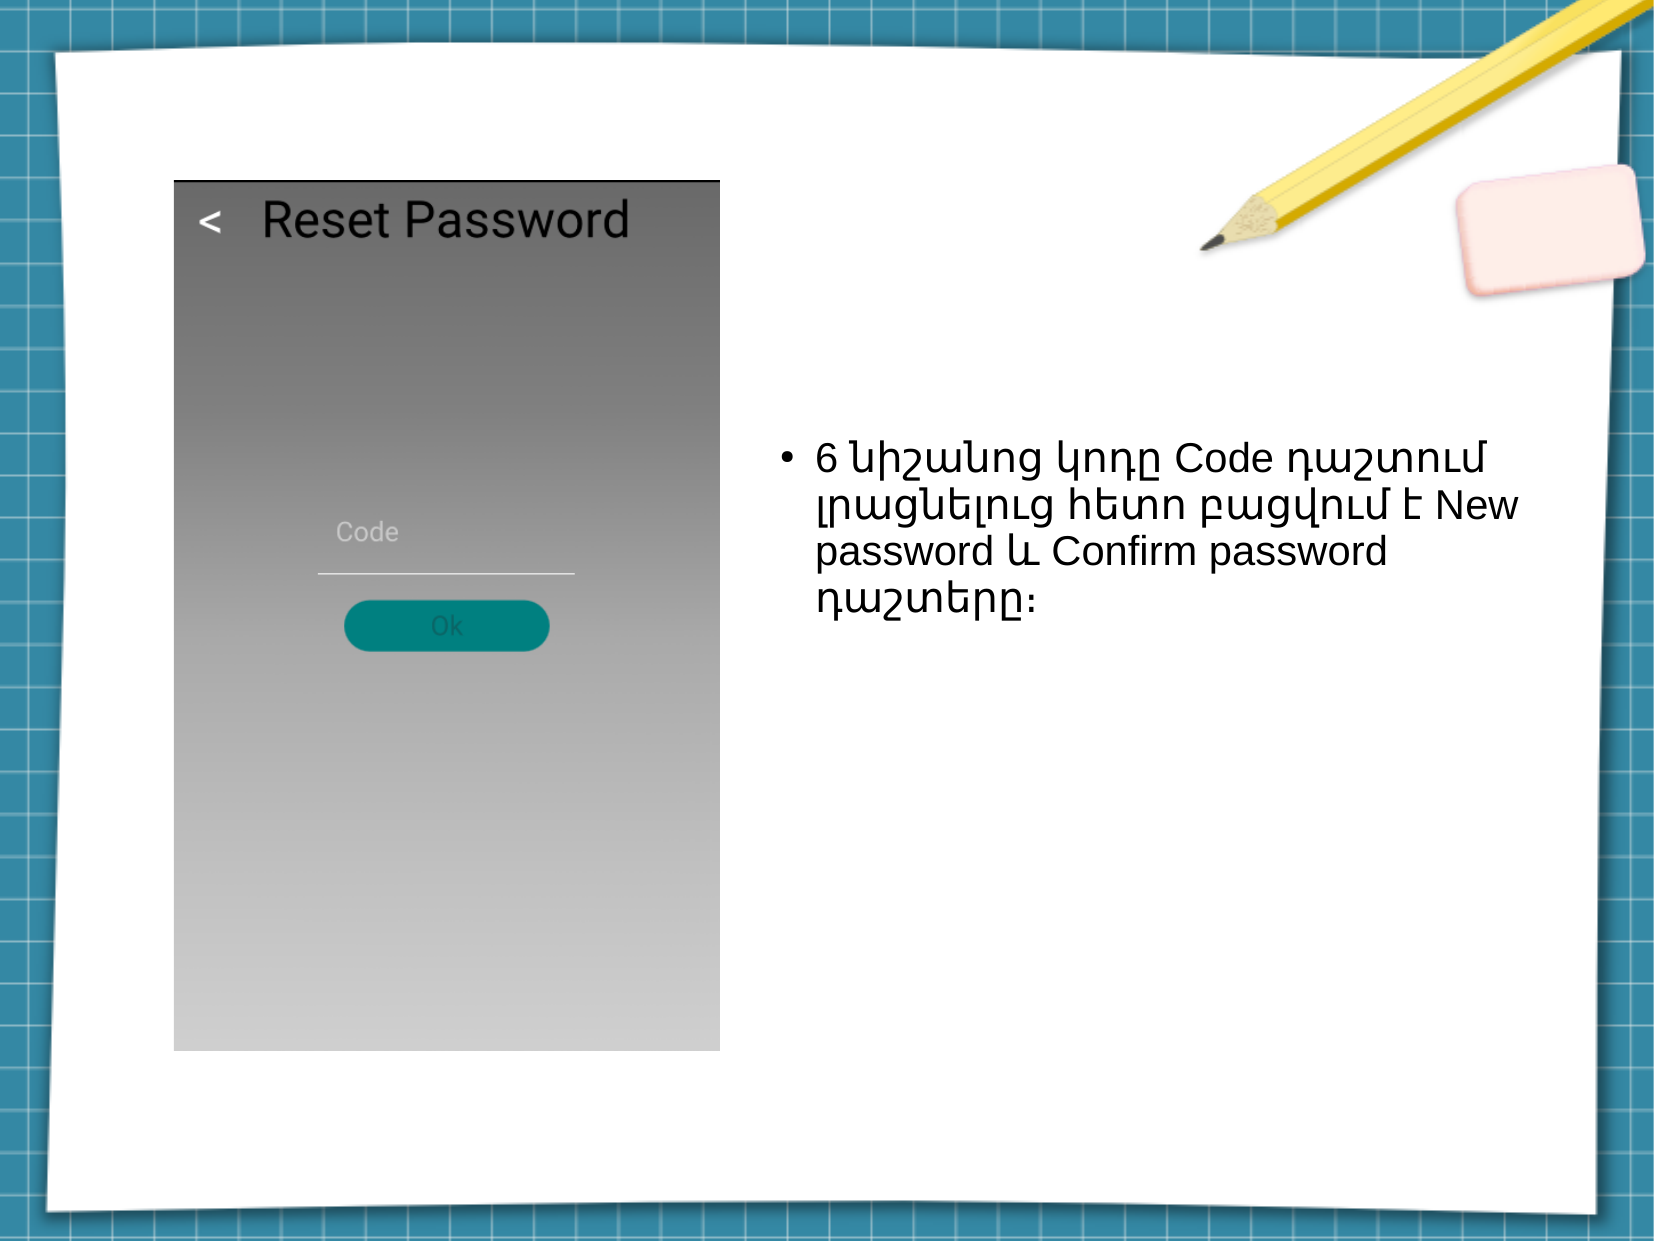

6 նիշանոց կոդը Code դաշտում լրացնելուց հետո բացվում է New password և Confirm password դաշտերը։